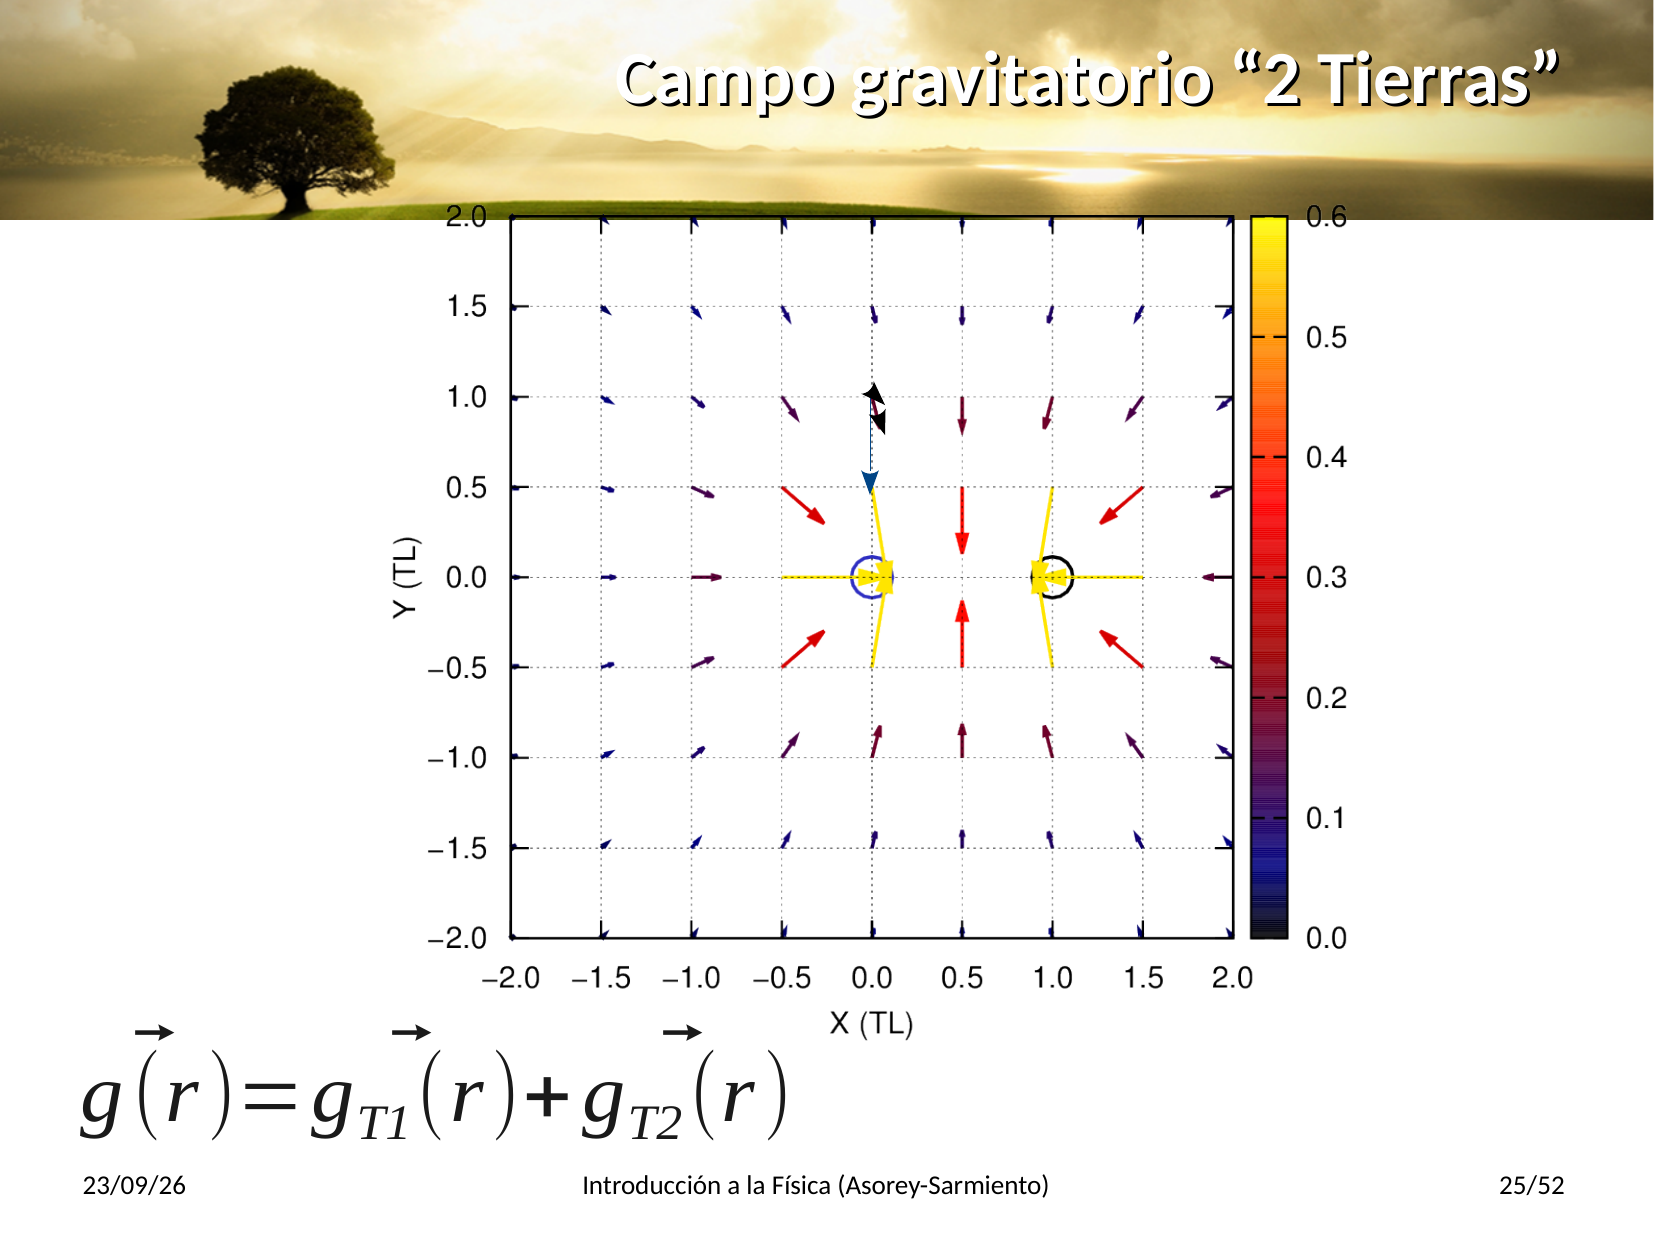

# Campo gravitatorio “2 Tierras”
Introducción a la Física (Asorey-Sarmiento)
25